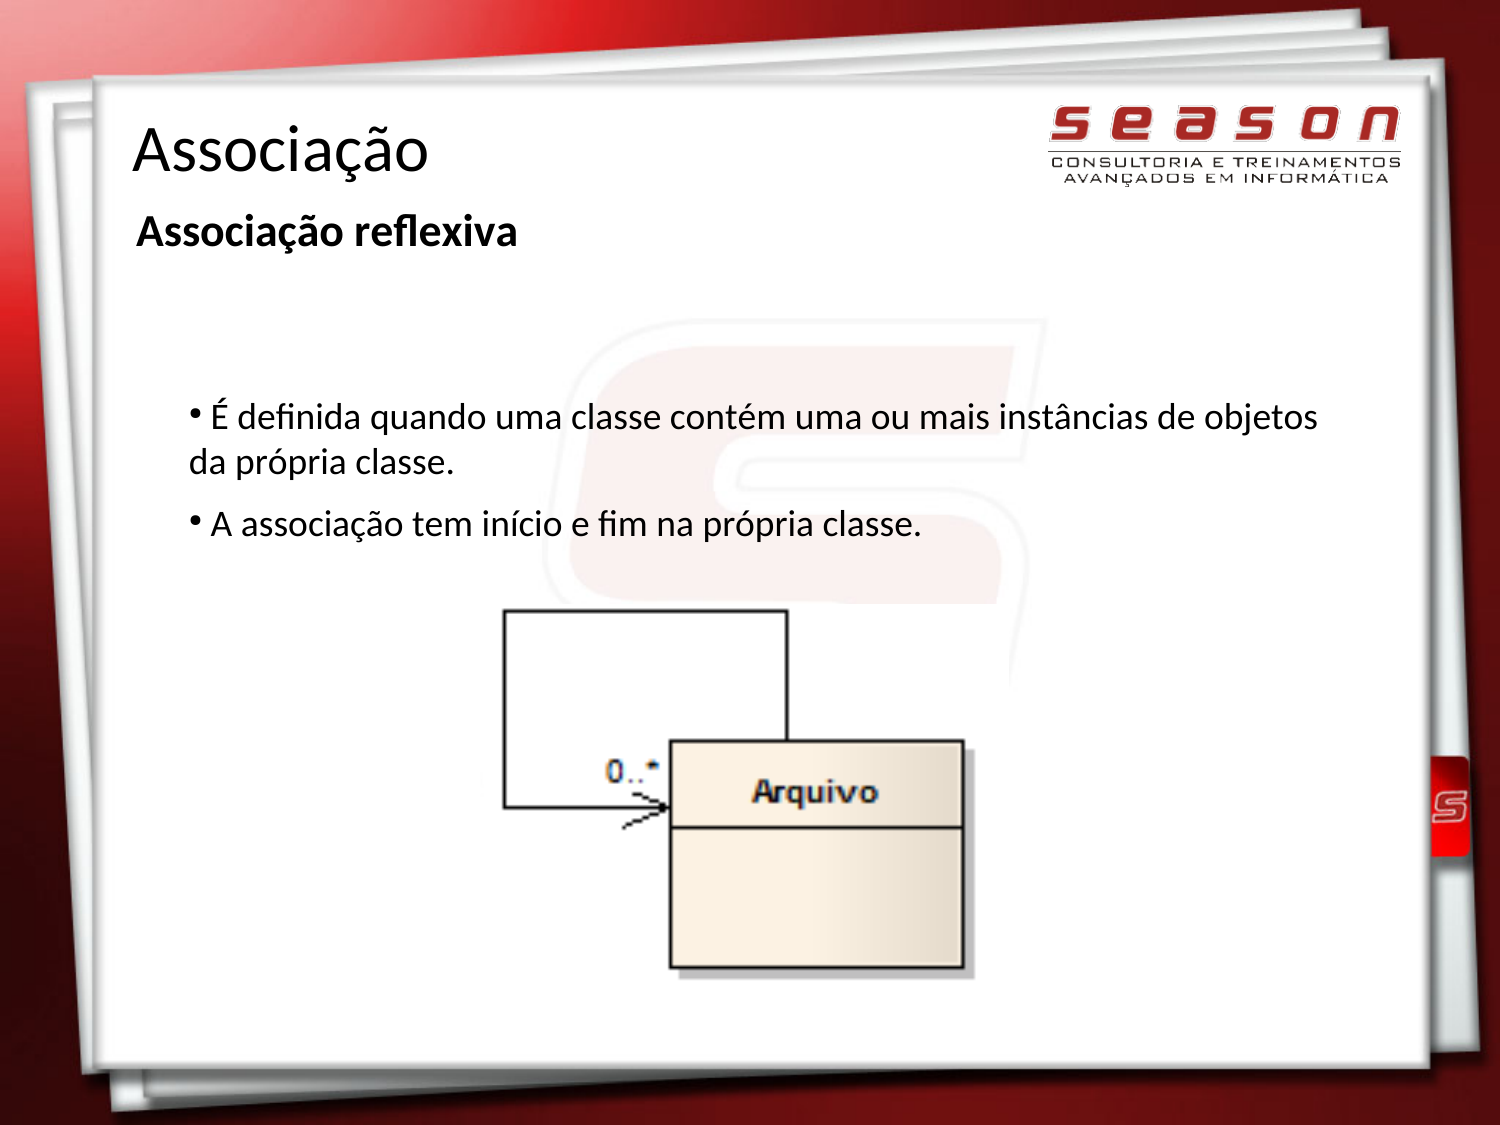

# Associação
Associação reflexiva
 É definida quando uma classe contém uma ou mais instâncias de objetos da própria classe.
 A associação tem início e fim na própria classe.